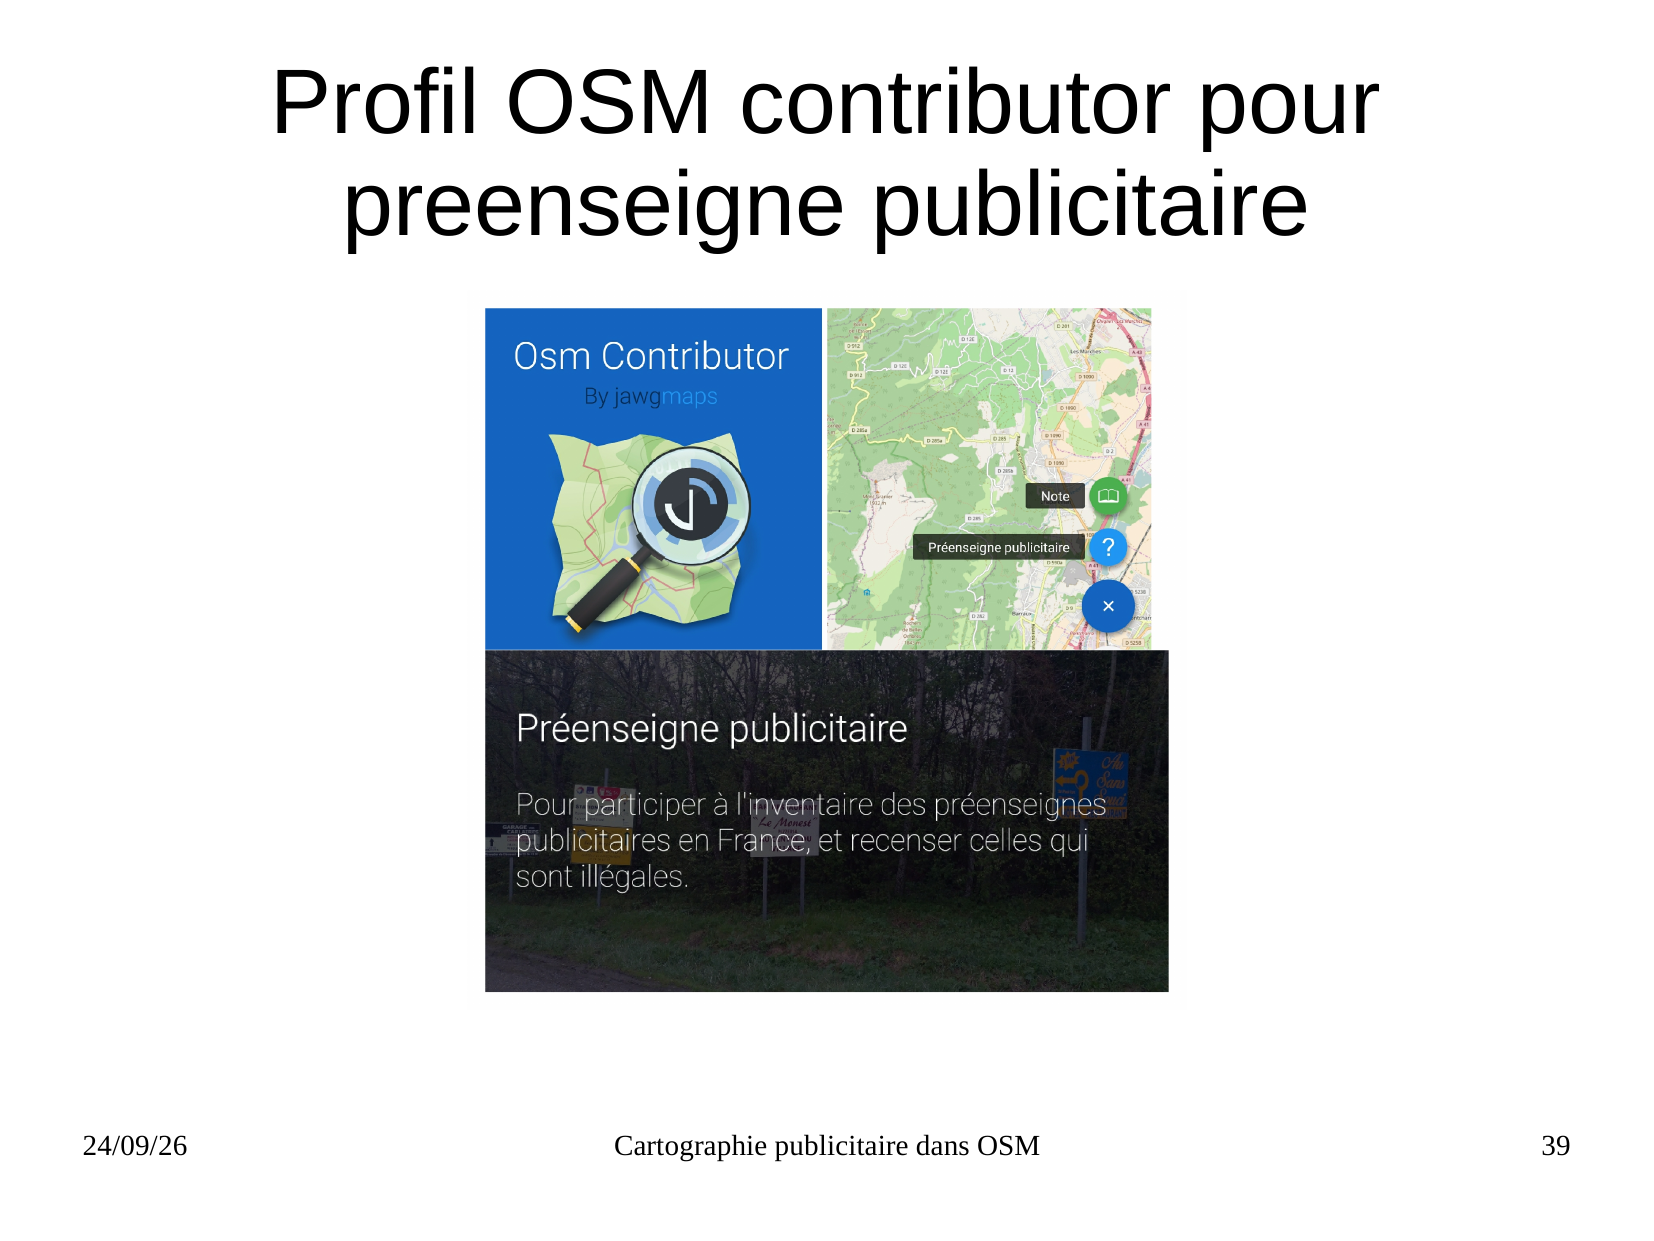

# Profil OSM contributor pour preenseigne publicitaire
Cartographie publicitaire dans OSM
39